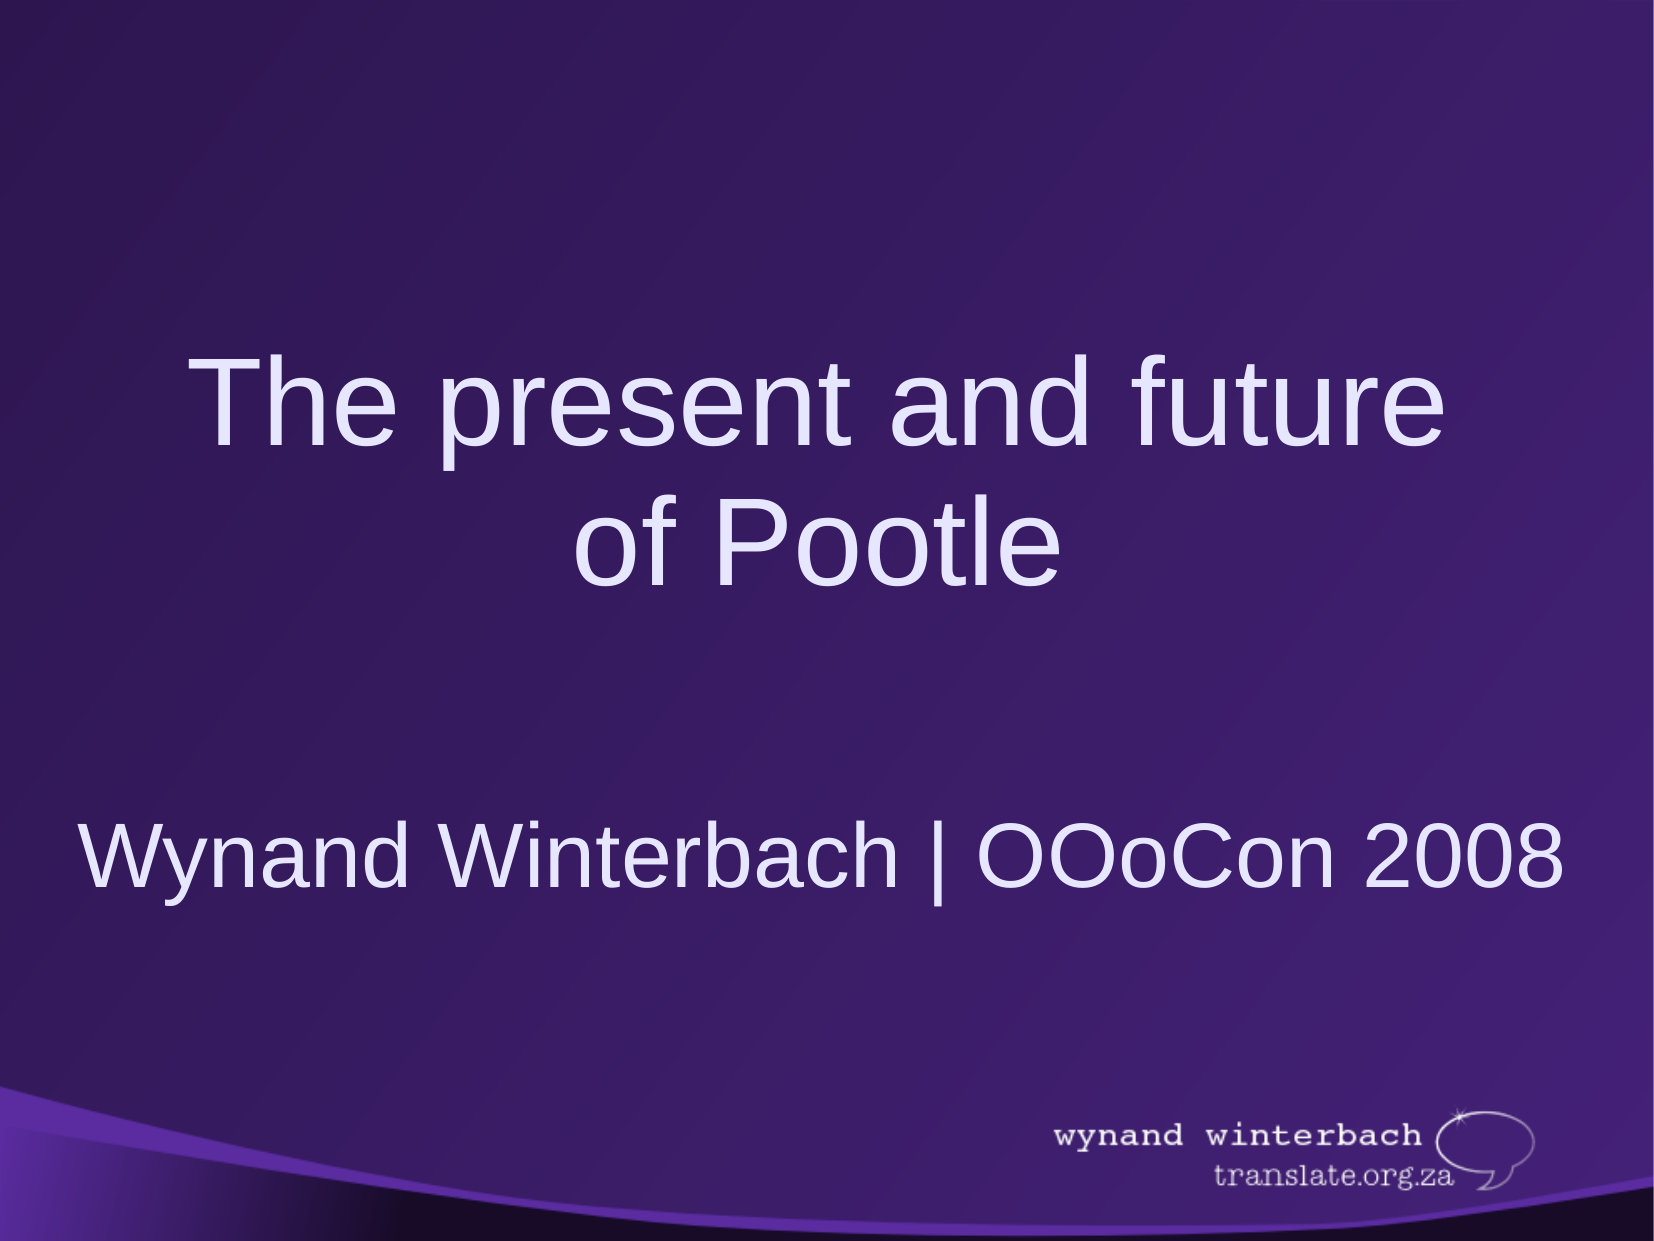

The present and future
of Pootle
Wynand Winterbach | OOoCon 2008